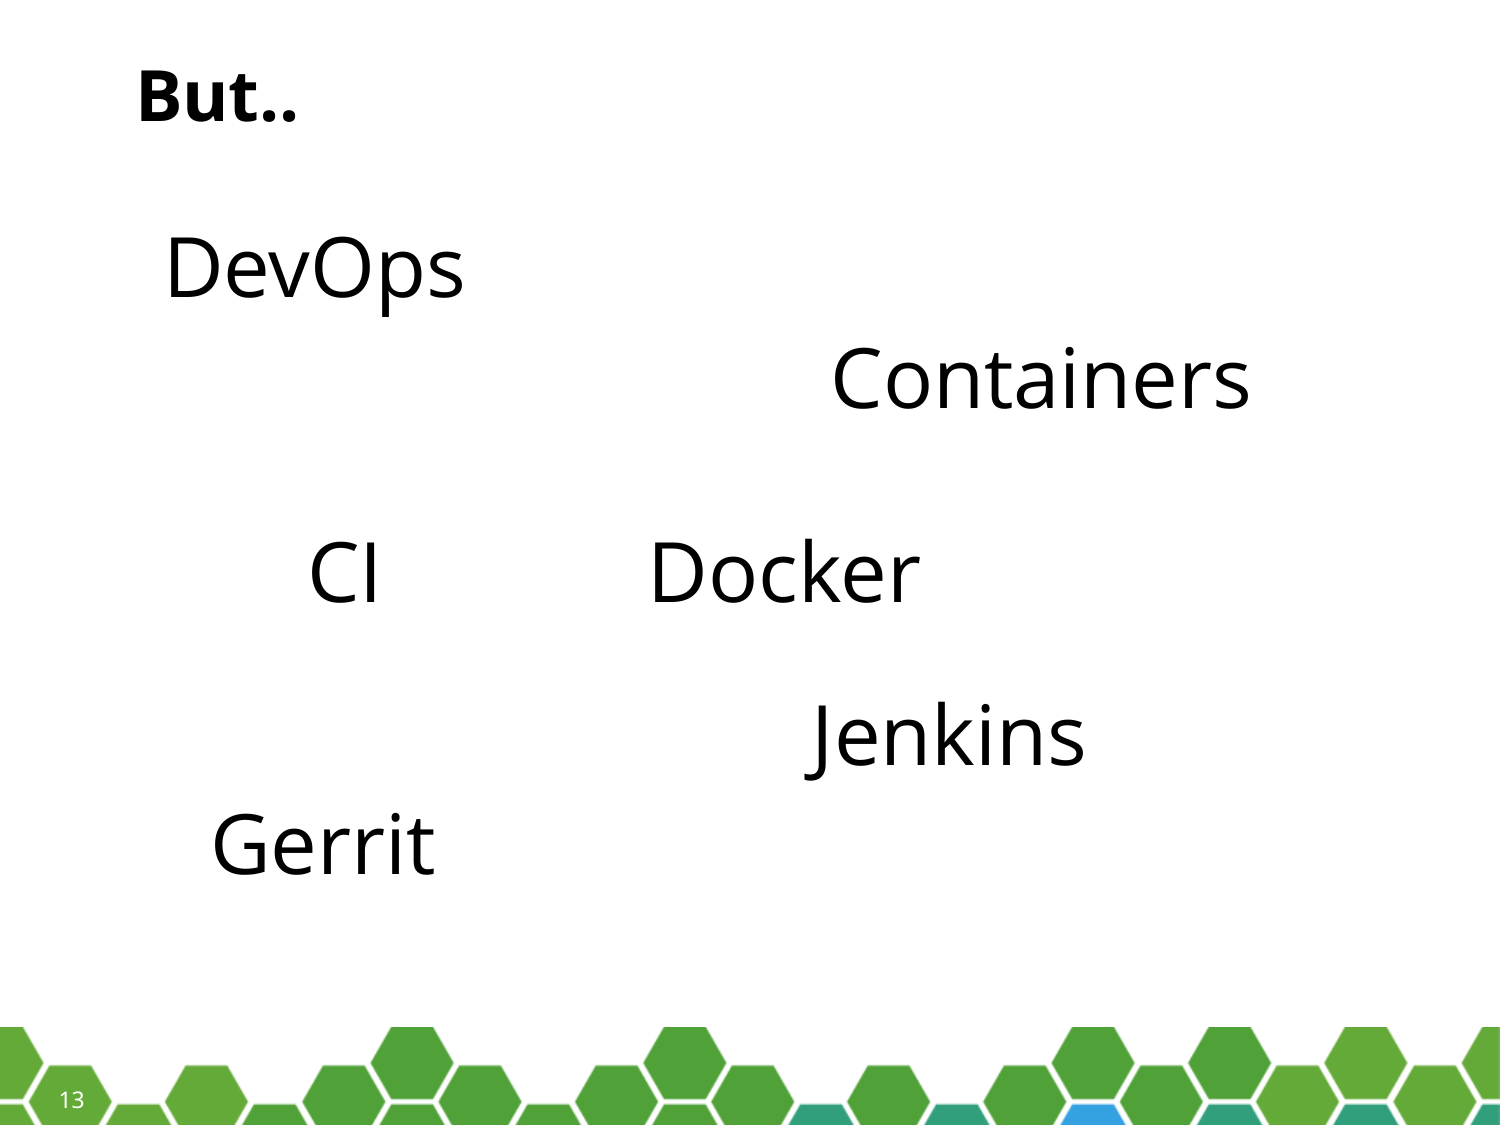

# But..
DevOps
Containers
CI
Docker
Jenkins
Gerrit